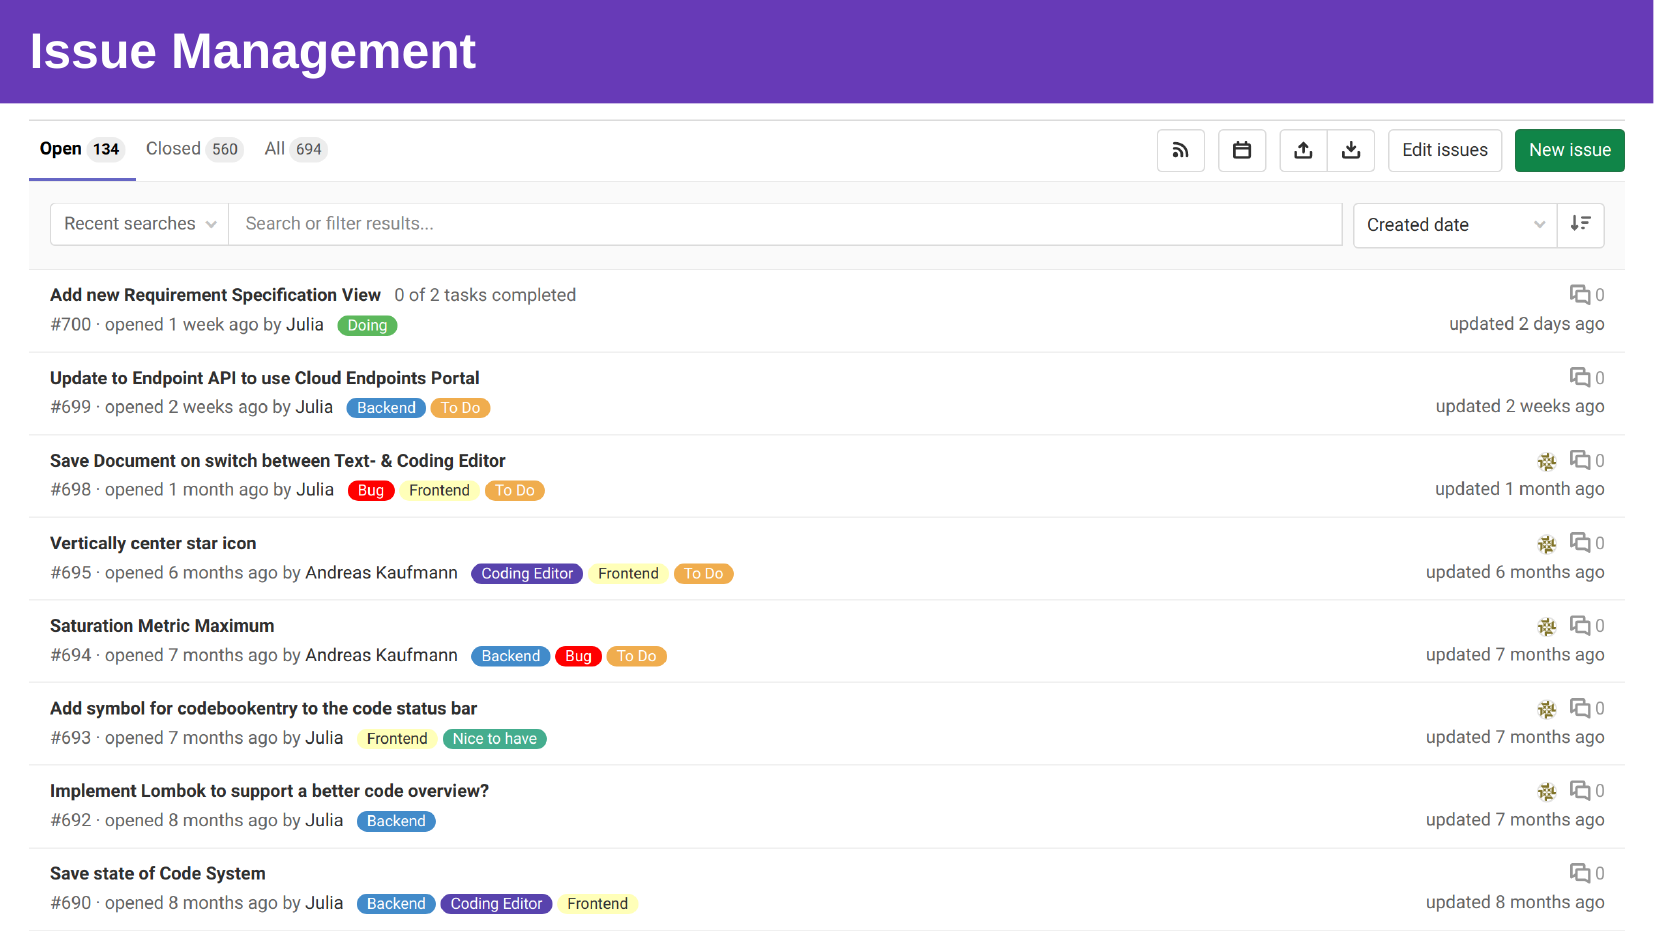

# Issue Management
Commercial Open Source Startups
17
© 2021 Dirk Riehle - Some Rights Reserved